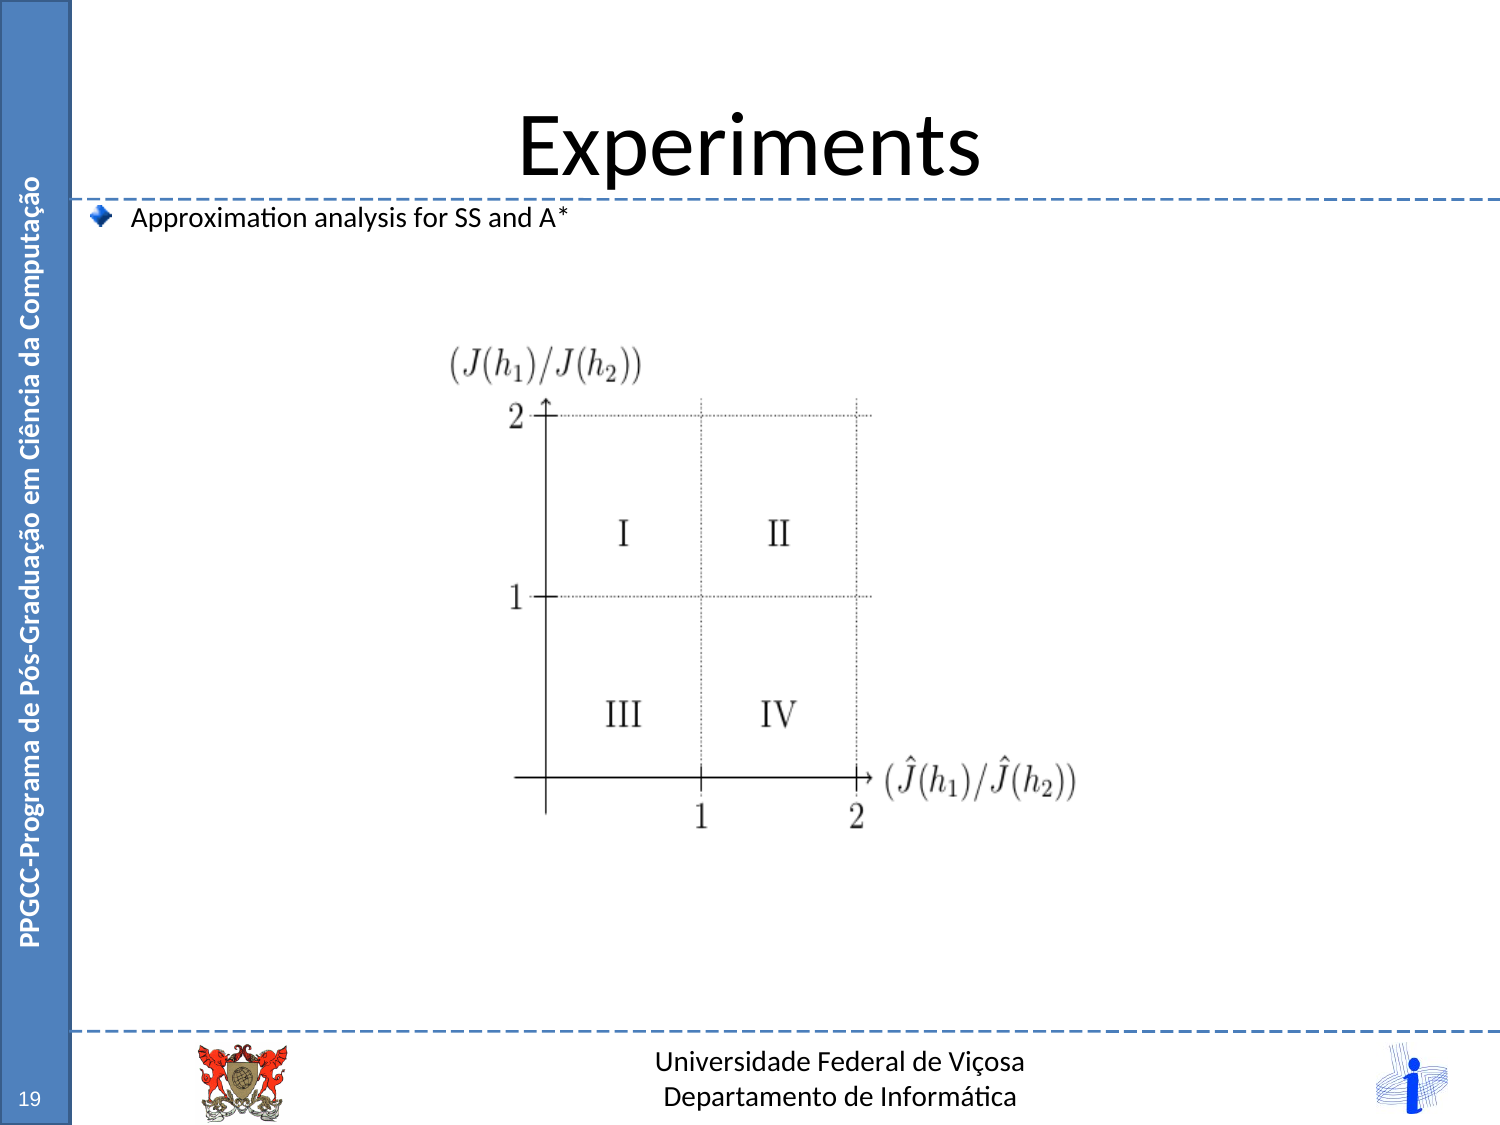

Experiments
 Approximation analysis for SS and A*
PPGCC-Programa de Pós-Graduação em Ciência da Computação
Universidade Federal de Viçosa
Departamento de Informática
19